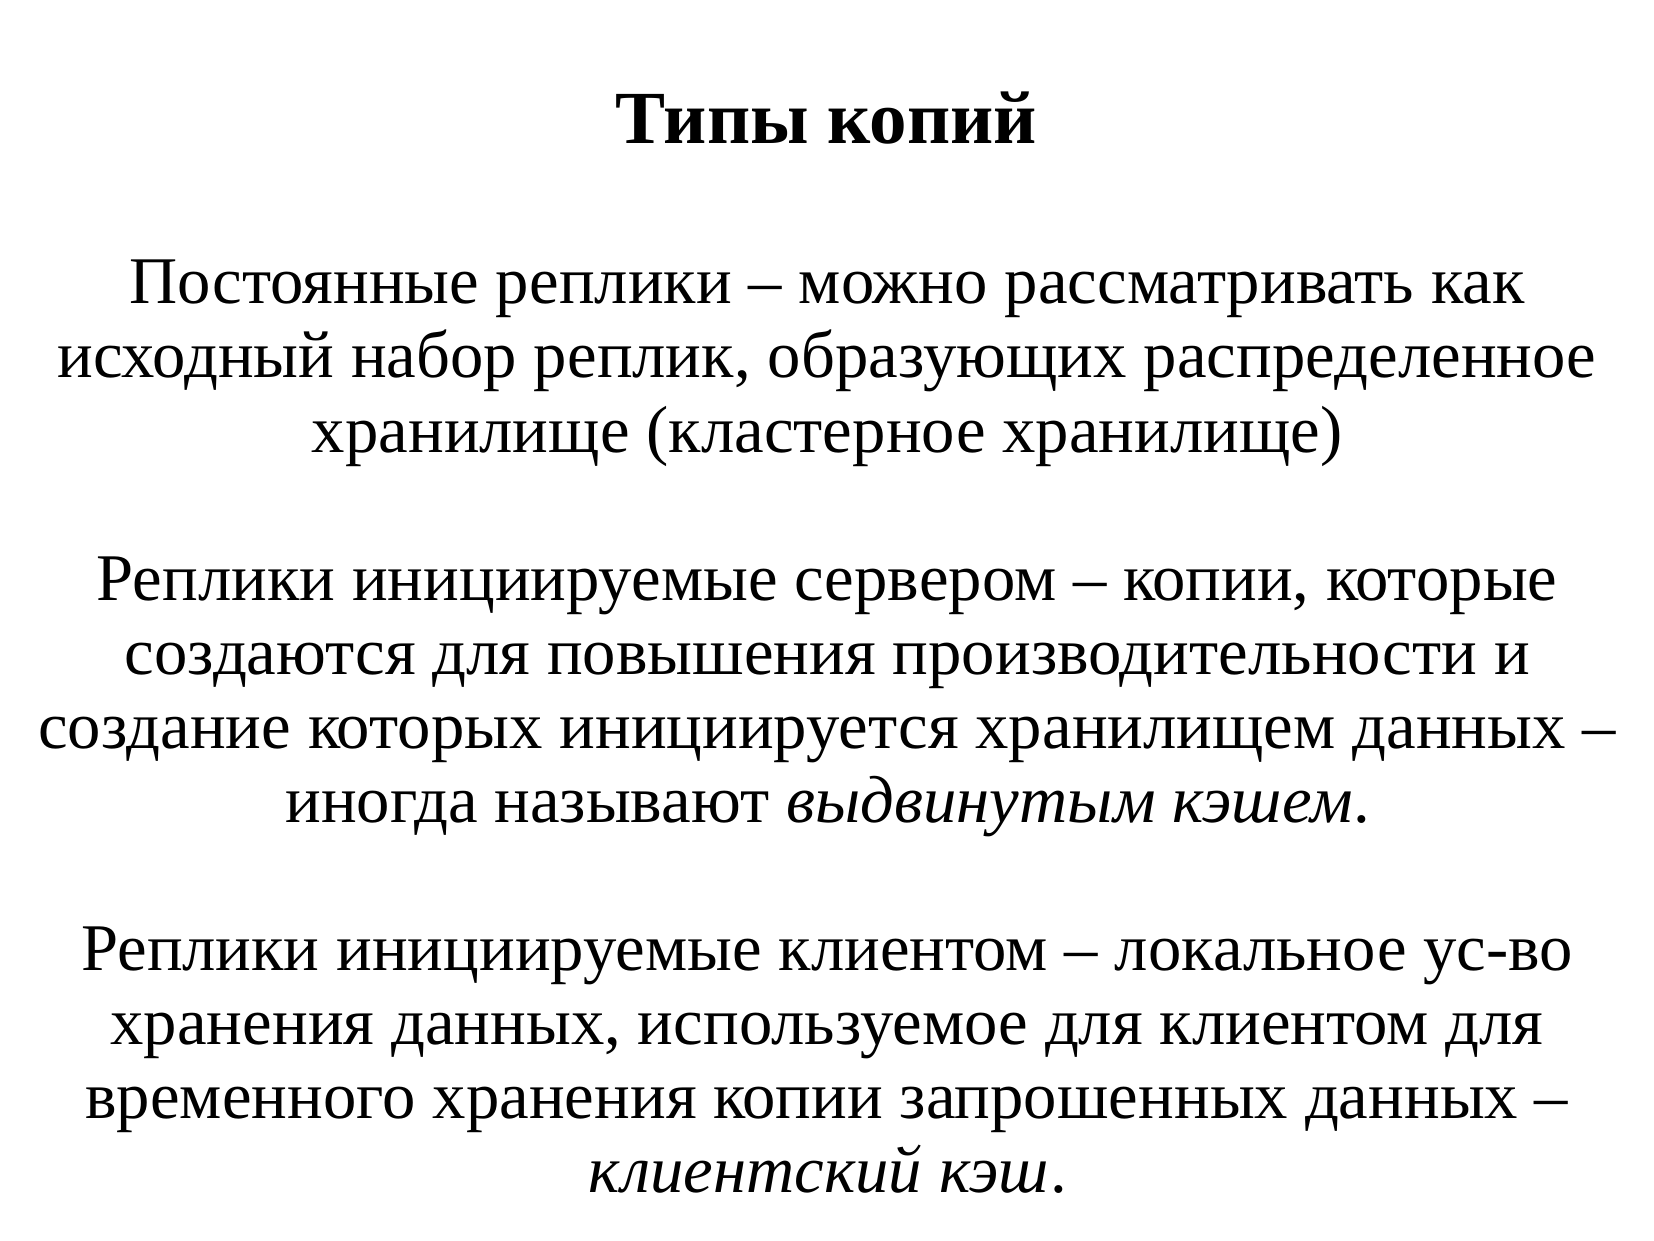

# Типы копий
Постоянные реплики – можно рассматривать как исходный набор реплик, образующих распределенное хранилище (кластерное хранилище)
Реплики инициируемые сервером – копии, которые создаются для повышения производительности и создание которых инициируется хранилищем данных – иногда называют выдвинутым кэшем.
Реплики инициируемые клиентом – локальное ус-во хранения данных, используемое для клиентом для временного хранения копии запрошенных данных – клиентский кэш.